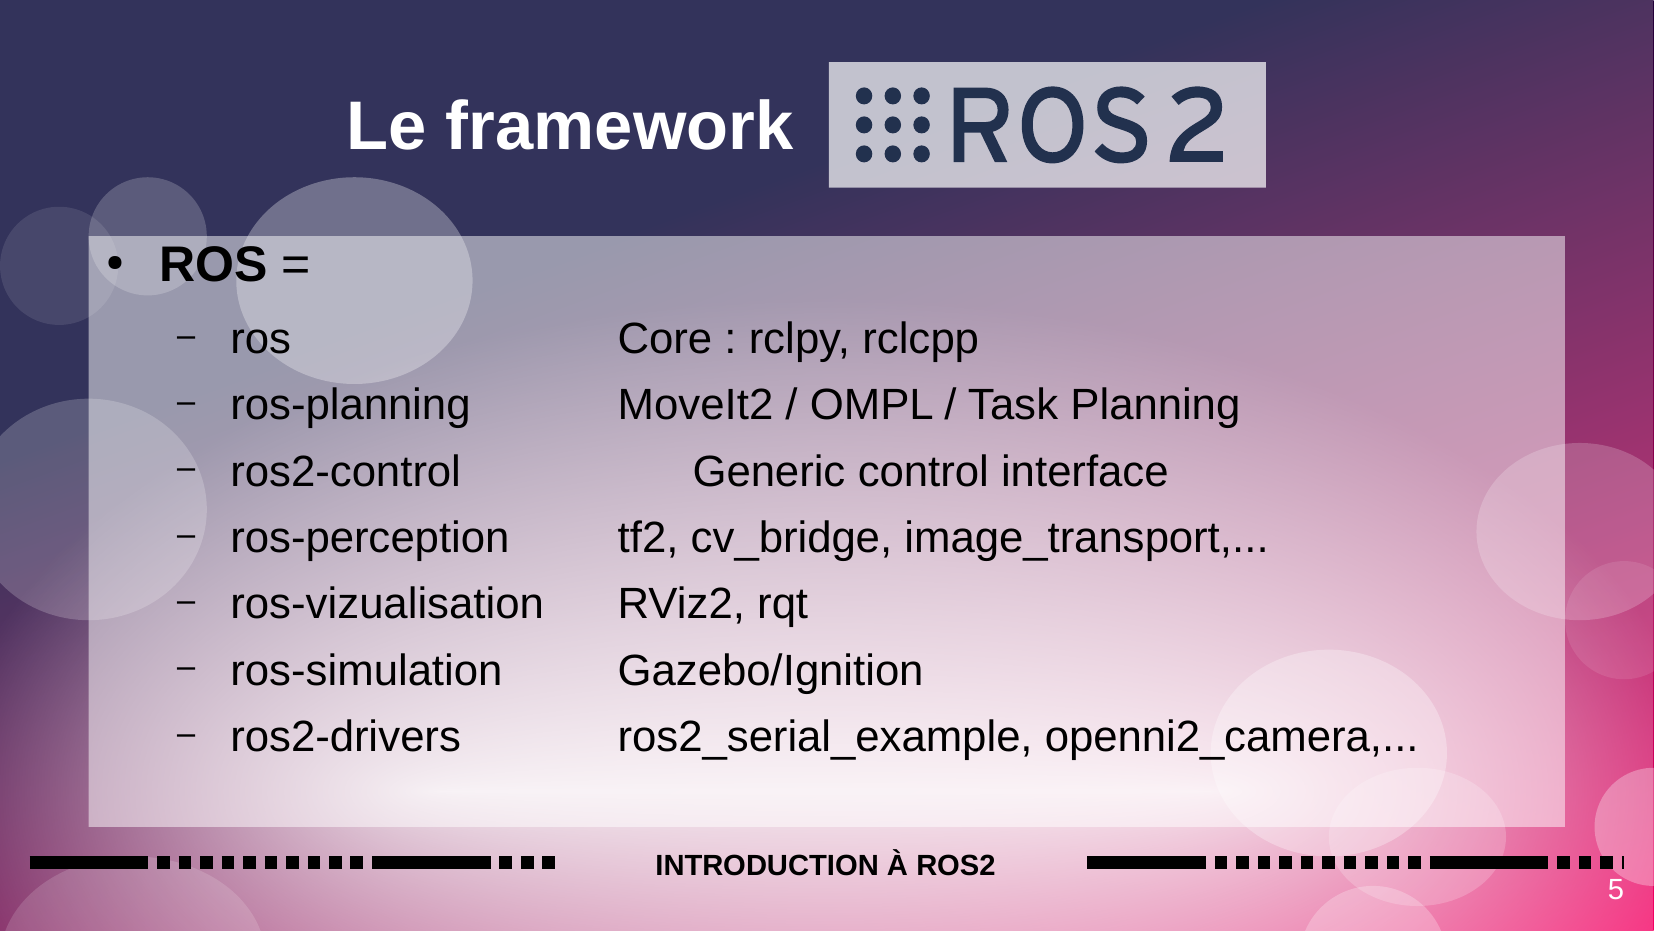

# Le framework
ROS =
ros		 	 	 	 Core : rclpy, rclcpp
ros-planning	 	 MoveIt2 / OMPL / Task Planning
ros2-control			 Generic control interface
ros-perception 		 tf2, cv_bridge, image_transport,...
ros-vizualisation 	 RViz2, rqt
ros-simulation 	 	 Gazebo/Ignition
ros2-drivers 		 ros2_serial_example, openni2_camera,...